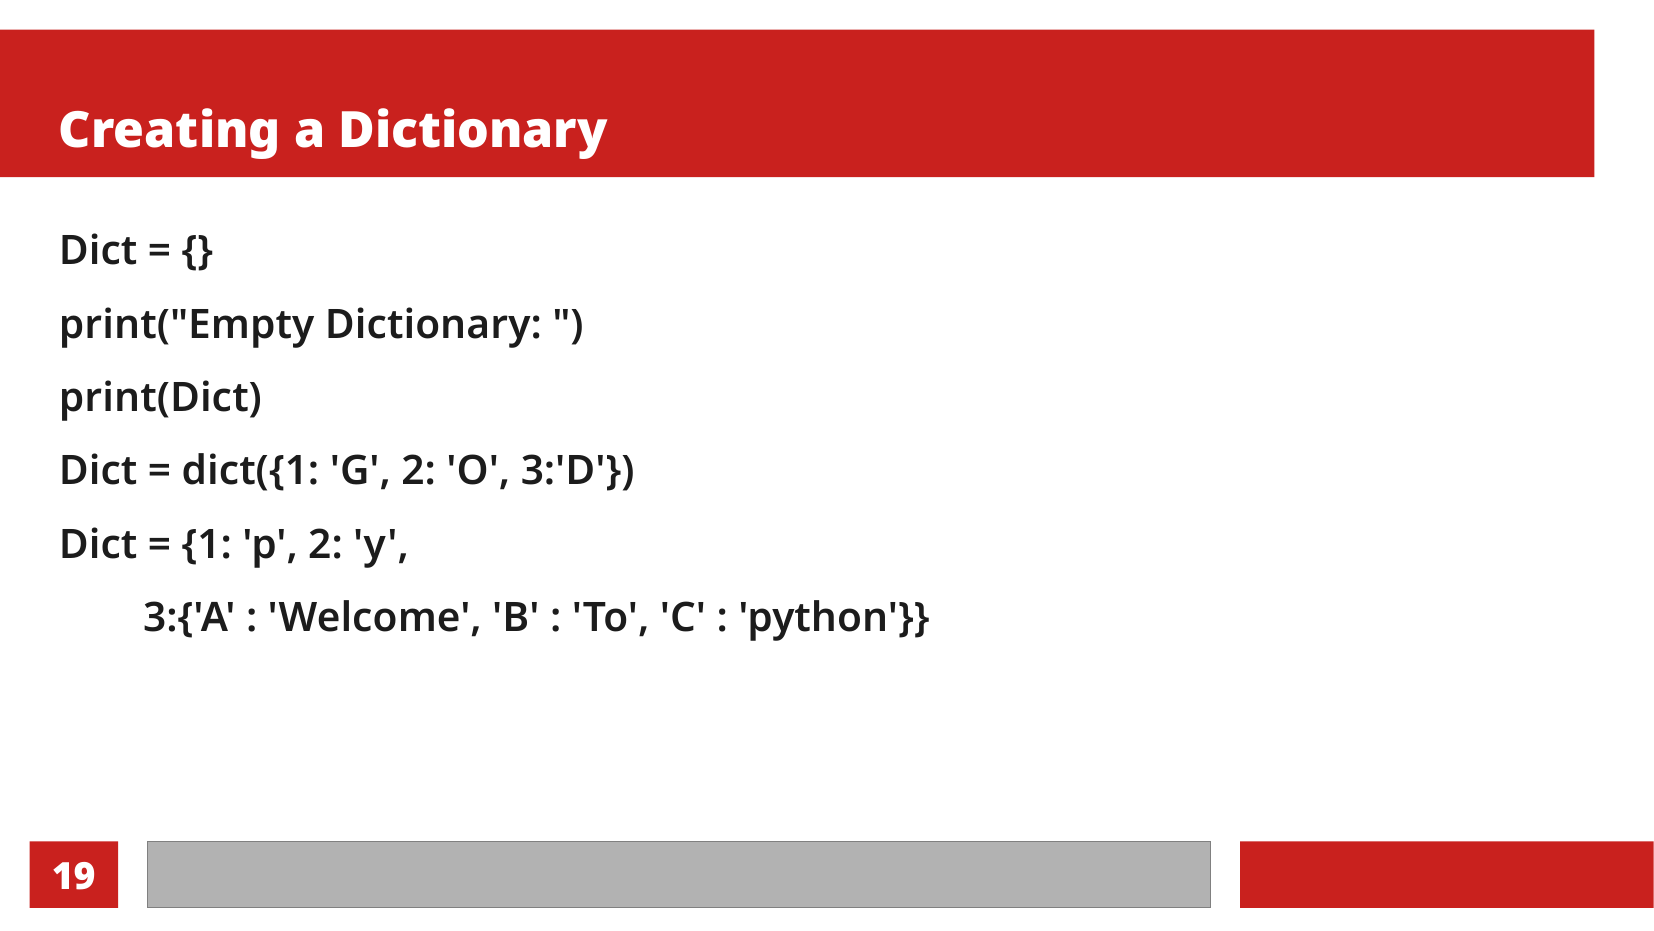

# Creating a Dictionary
Dict = {}
print("Empty Dictionary: ")
print(Dict)
Dict = dict({1: 'G', 2: 'O', 3:'D'})
Dict = {1: 'p', 2: 'y',
 3:{'A' : 'Welcome', 'B' : 'To', 'C' : 'python'}}
19